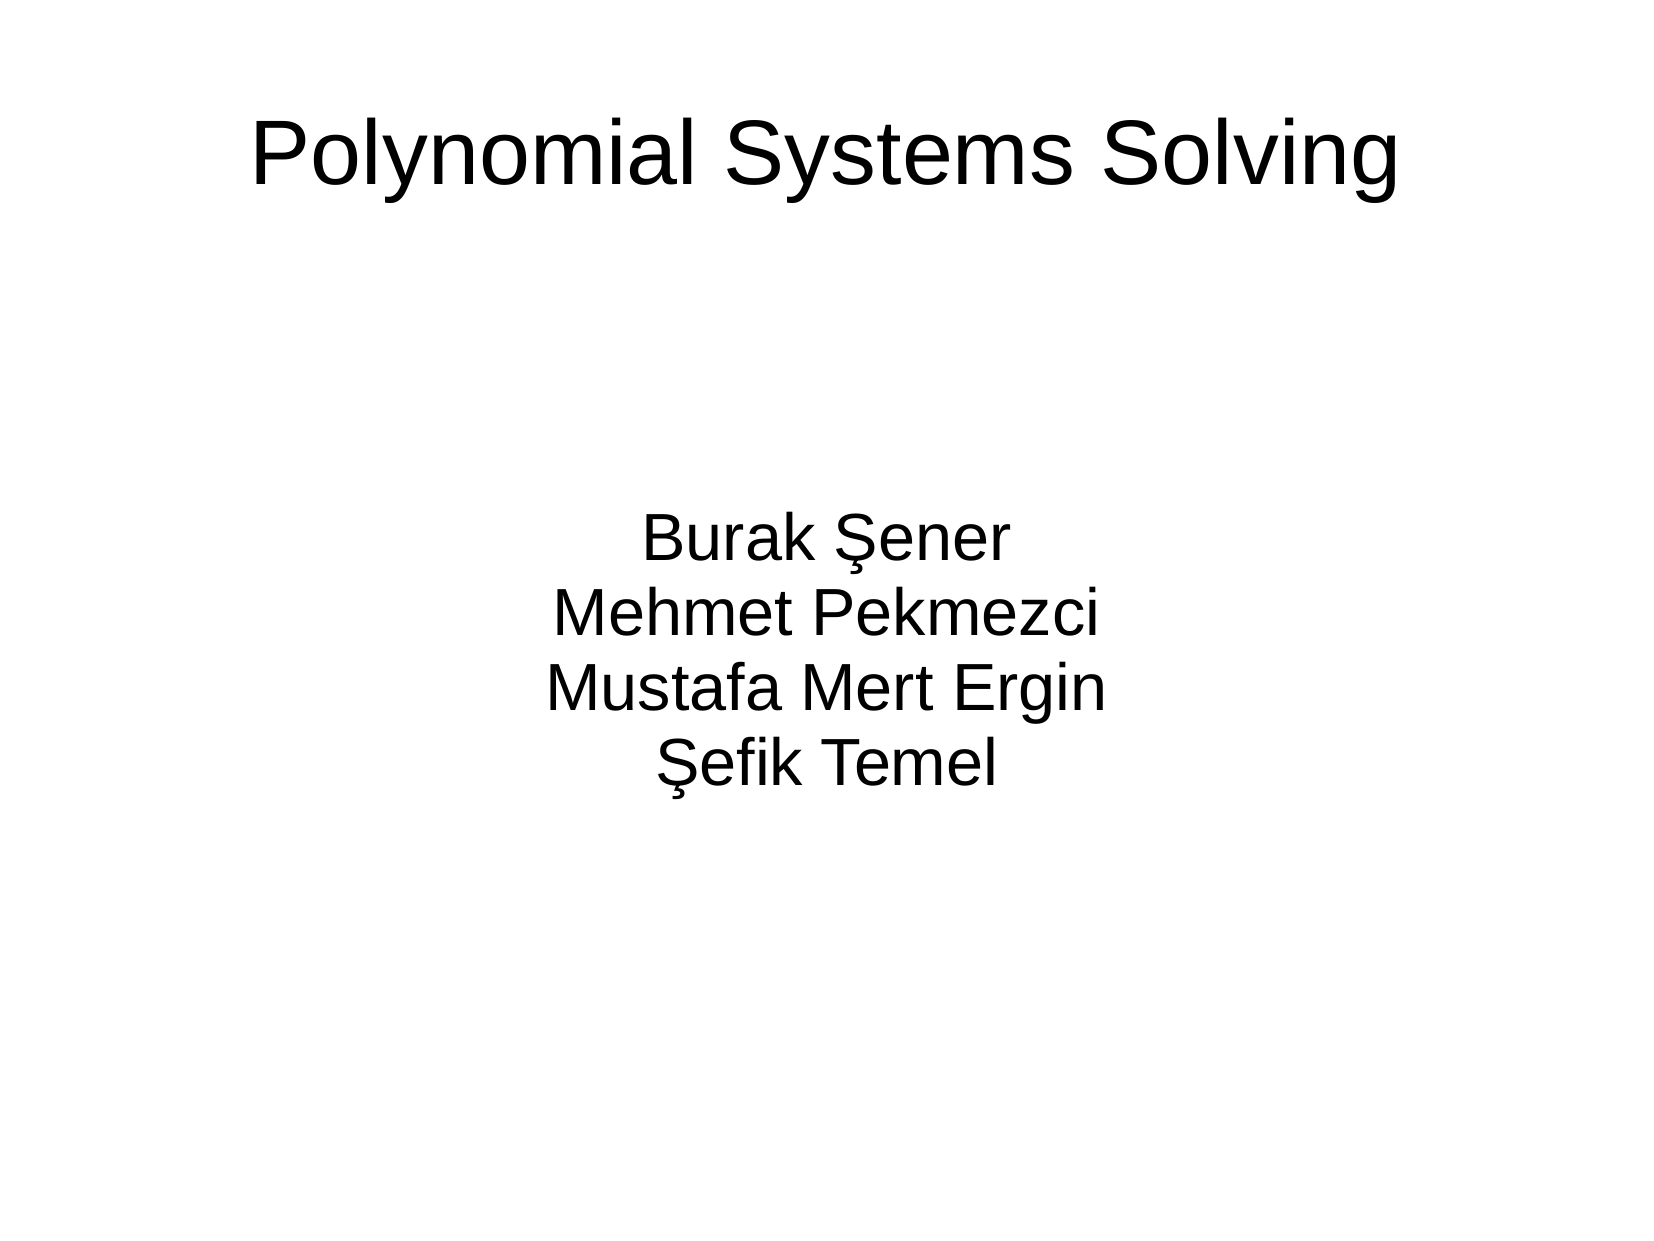

# Polynomial Systems Solving
Burak Şener
Mehmet Pekmezci
Mustafa Mert Ergin
Şefik Temel